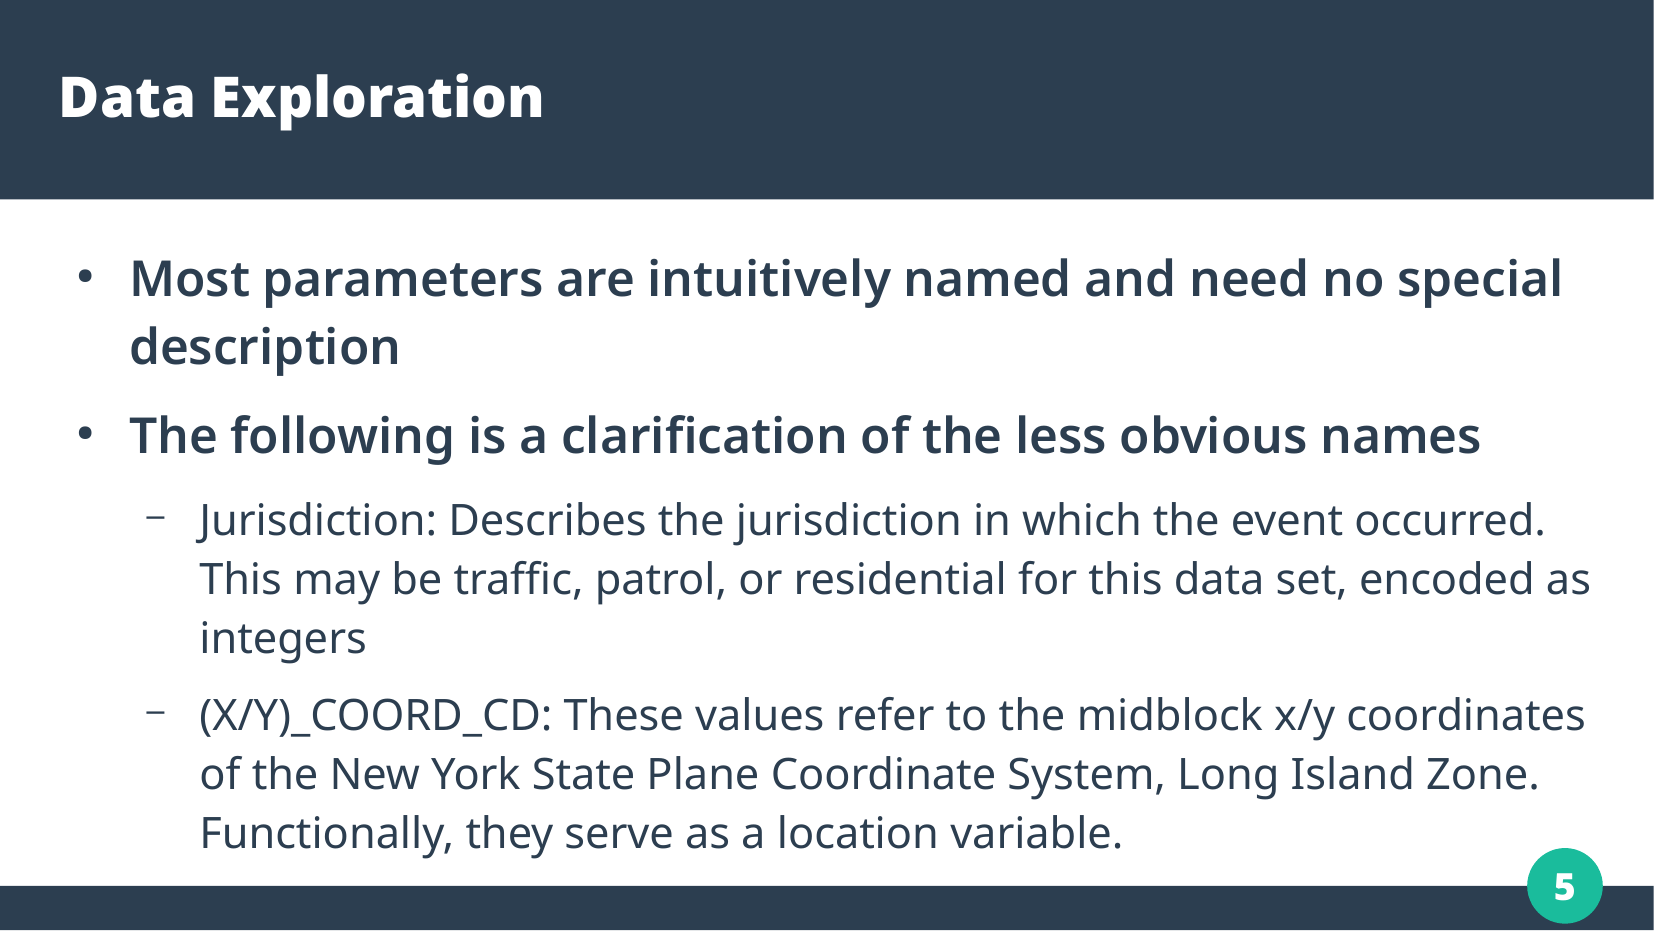

# Data Exploration
Most parameters are intuitively named and need no special description
The following is a clarification of the less obvious names
Jurisdiction: Describes the jurisdiction in which the event occurred. This may be traffic, patrol, or residential for this data set, encoded as integers
(X/Y)_COORD_CD: These values refer to the midblock x/y coordinates of the New York State Plane Coordinate System, Long Island Zone. Functionally, they serve as a location variable.